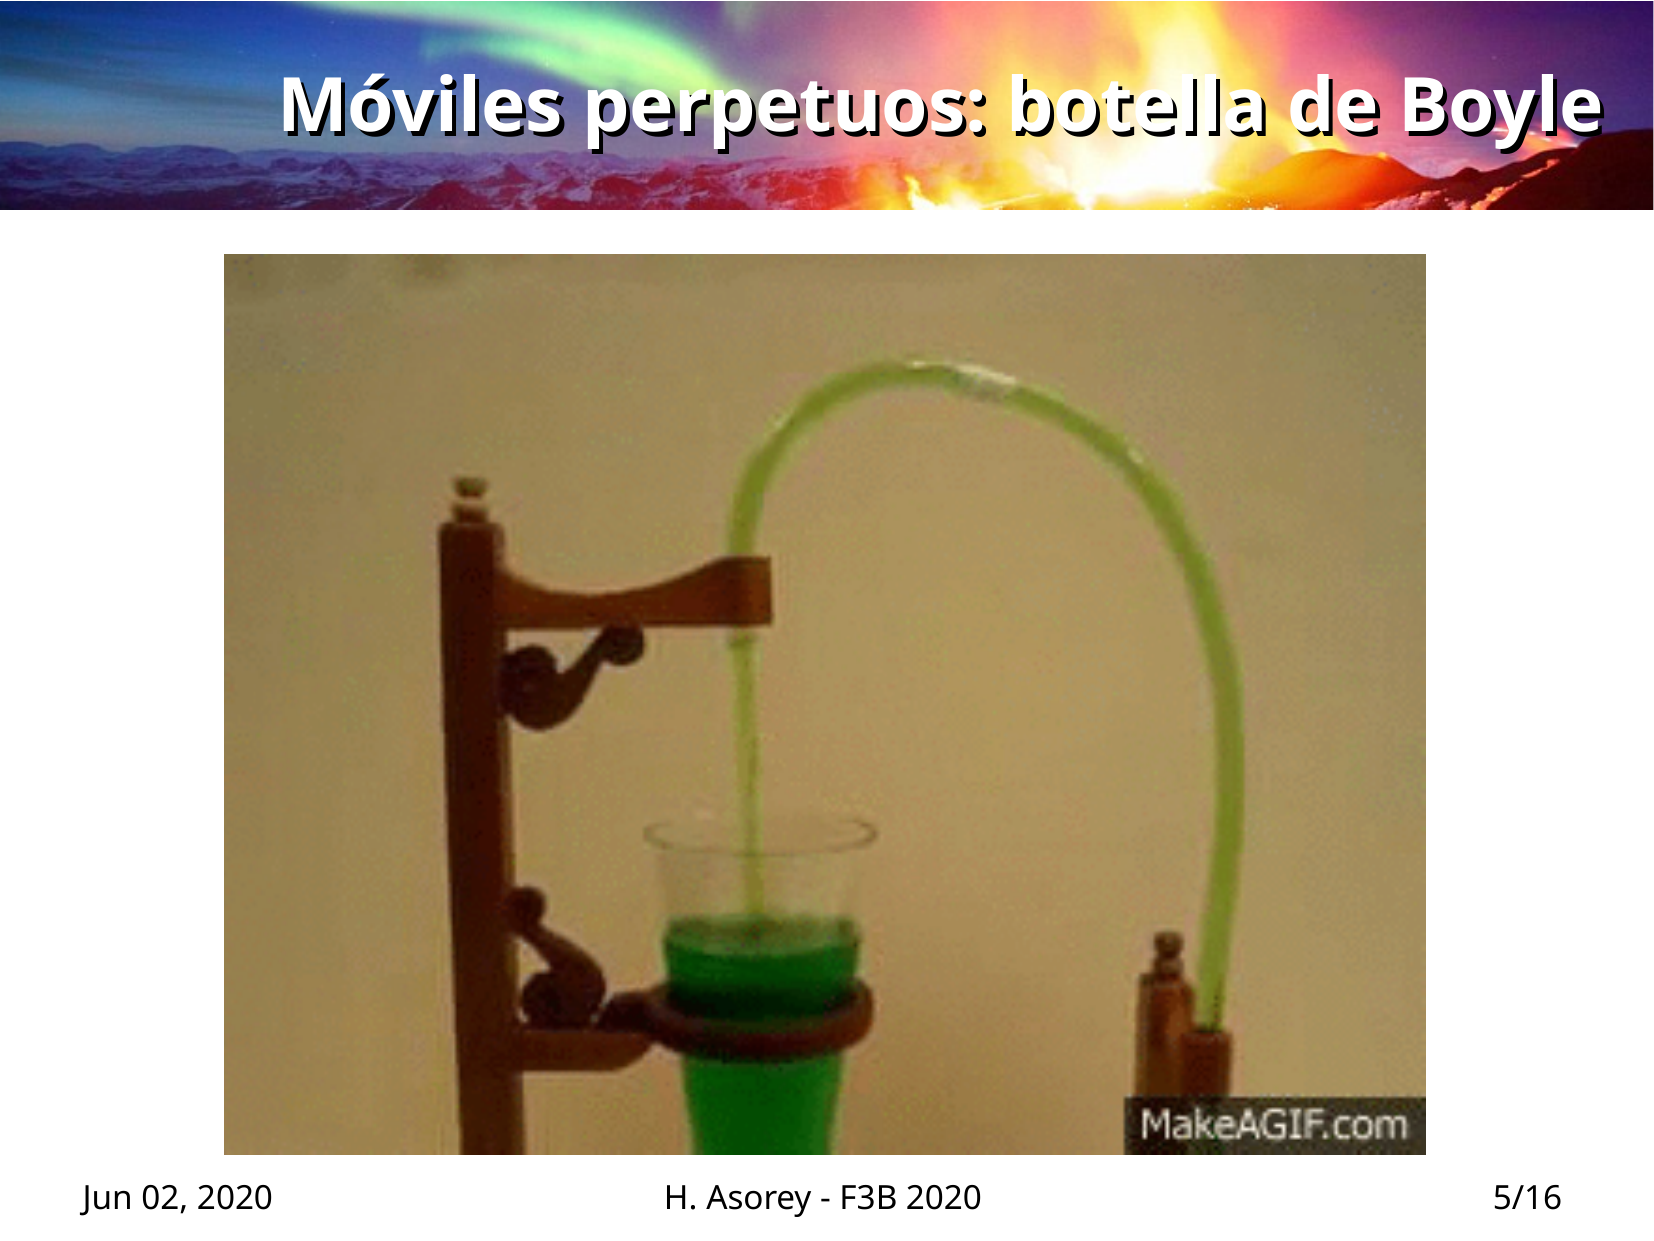

# Móviles perpetuos: botella de Boyle
Jun 02, 2020
H. Asorey - F3B 2020
5